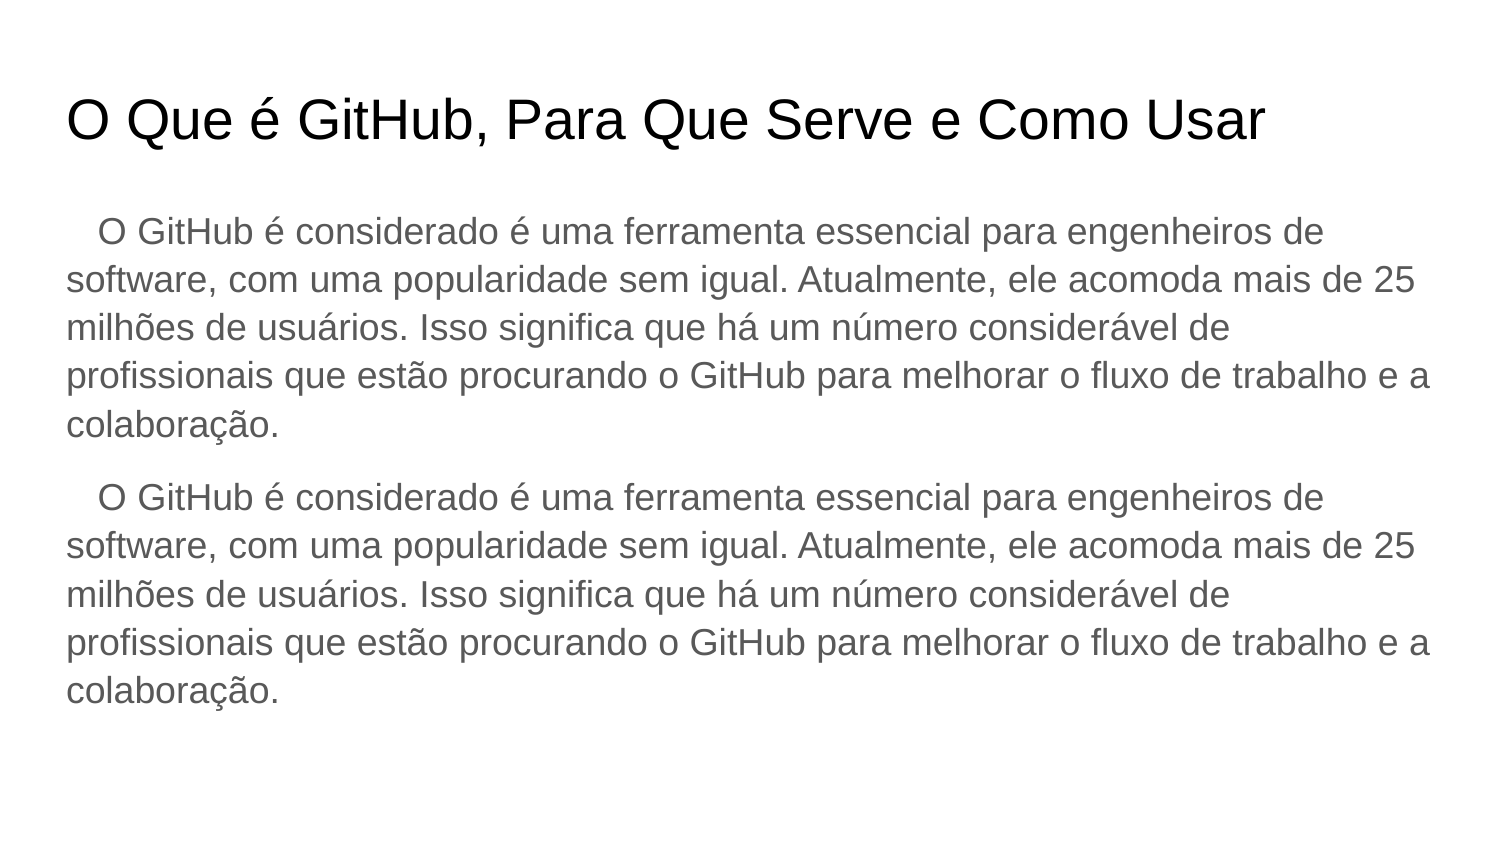

# O Que é GitHub, Para Que Serve e Como Usar
 O GitHub é considerado é uma ferramenta essencial para engenheiros de software, com uma popularidade sem igual. Atualmente, ele acomoda mais de 25 milhões de usuários. Isso significa que há um número considerável de profissionais que estão procurando o GitHub para melhorar o fluxo de trabalho e a colaboração.
 O GitHub é considerado é uma ferramenta essencial para engenheiros de software, com uma popularidade sem igual. Atualmente, ele acomoda mais de 25 milhões de usuários. Isso significa que há um número considerável de profissionais que estão procurando o GitHub para melhorar o fluxo de trabalho e a colaboração.